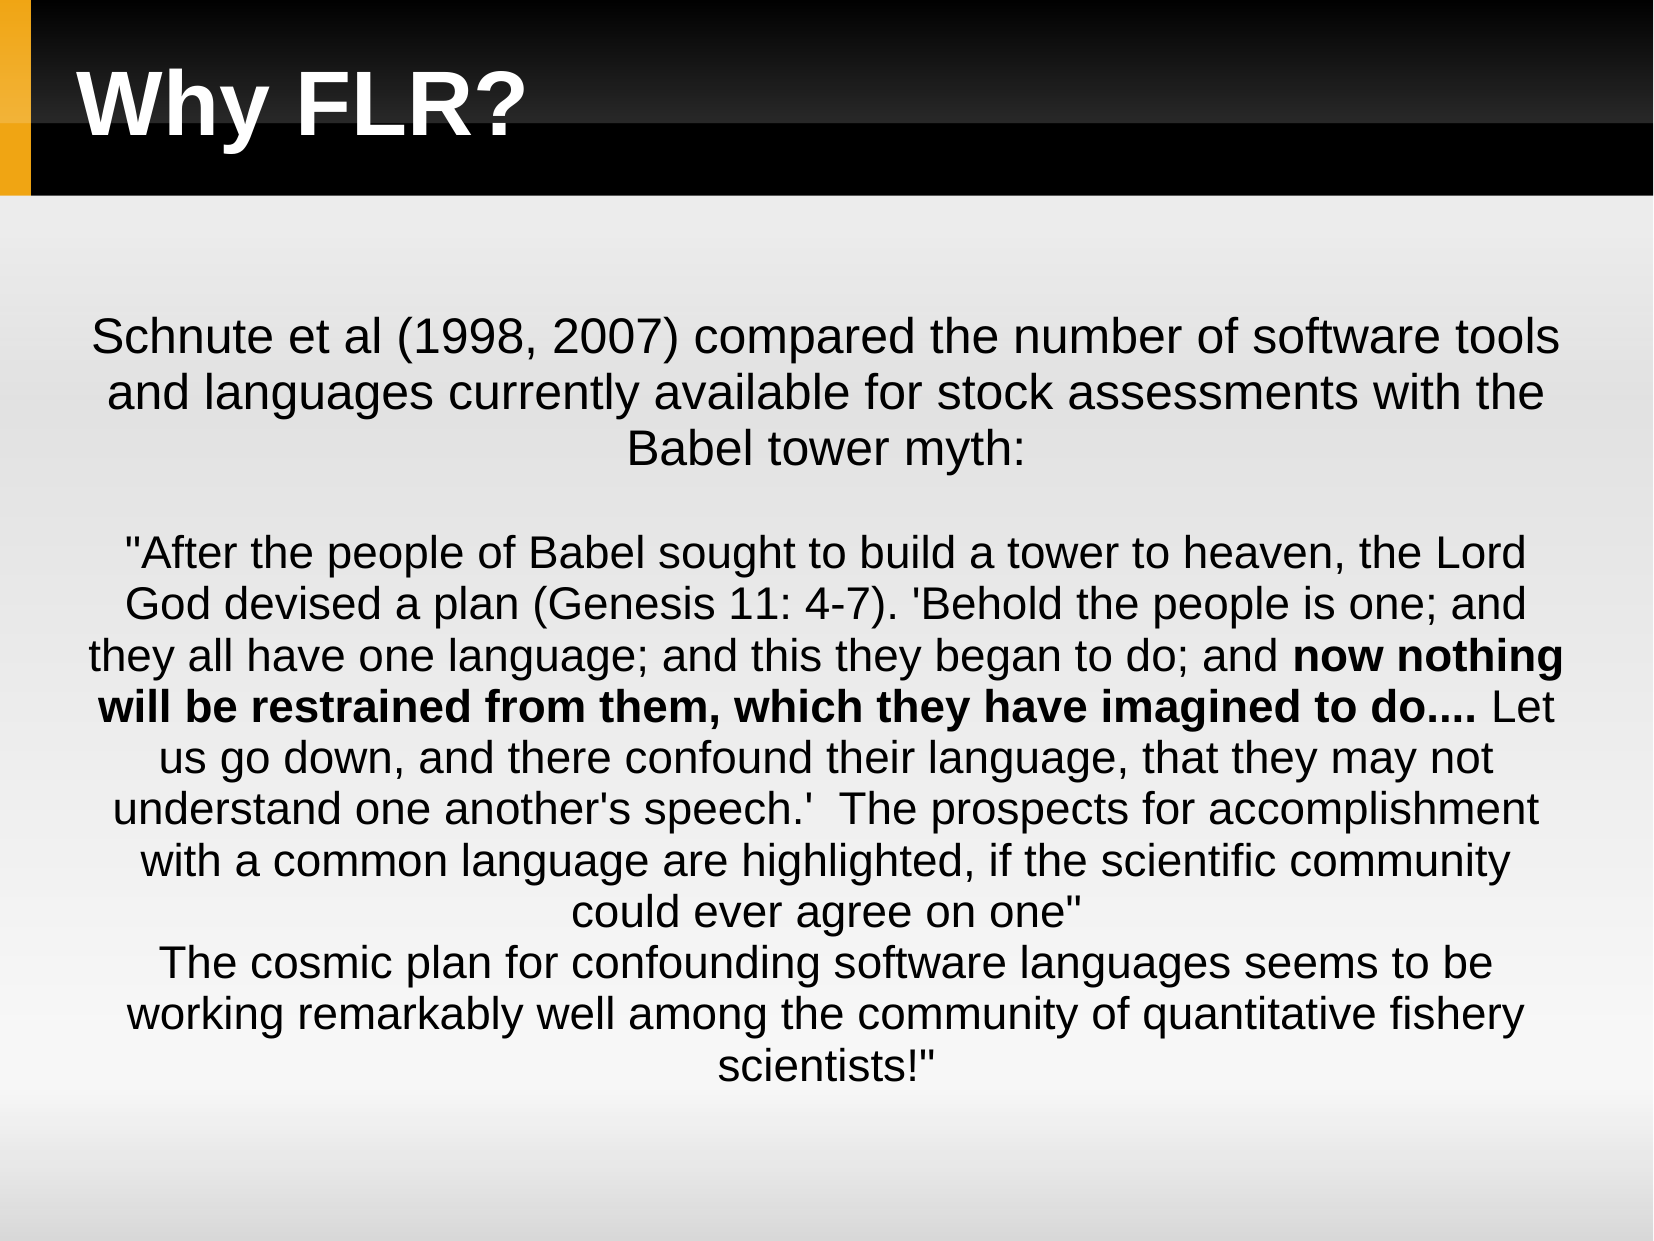

# Why FLR?
Schnute et al (1998, 2007) compared the number of software tools and languages currently available for stock assessments with the Babel tower myth:
"After the people of Babel sought to build a tower to heaven, the Lord God devised a plan (Genesis 11: 4-7). 'Behold the people is one; and they all have one language; and this they began to do; and now nothing will be restrained from them, which they have imagined to do.... Let us go down, and there confound their language, that they may not understand one another's speech.' The prospects for accomplishment with a common language are highlighted, if the scientific community could ever agree on one"
The cosmic plan for confounding software languages seems to be working remarkably well among the community of quantitative fishery scientists!"